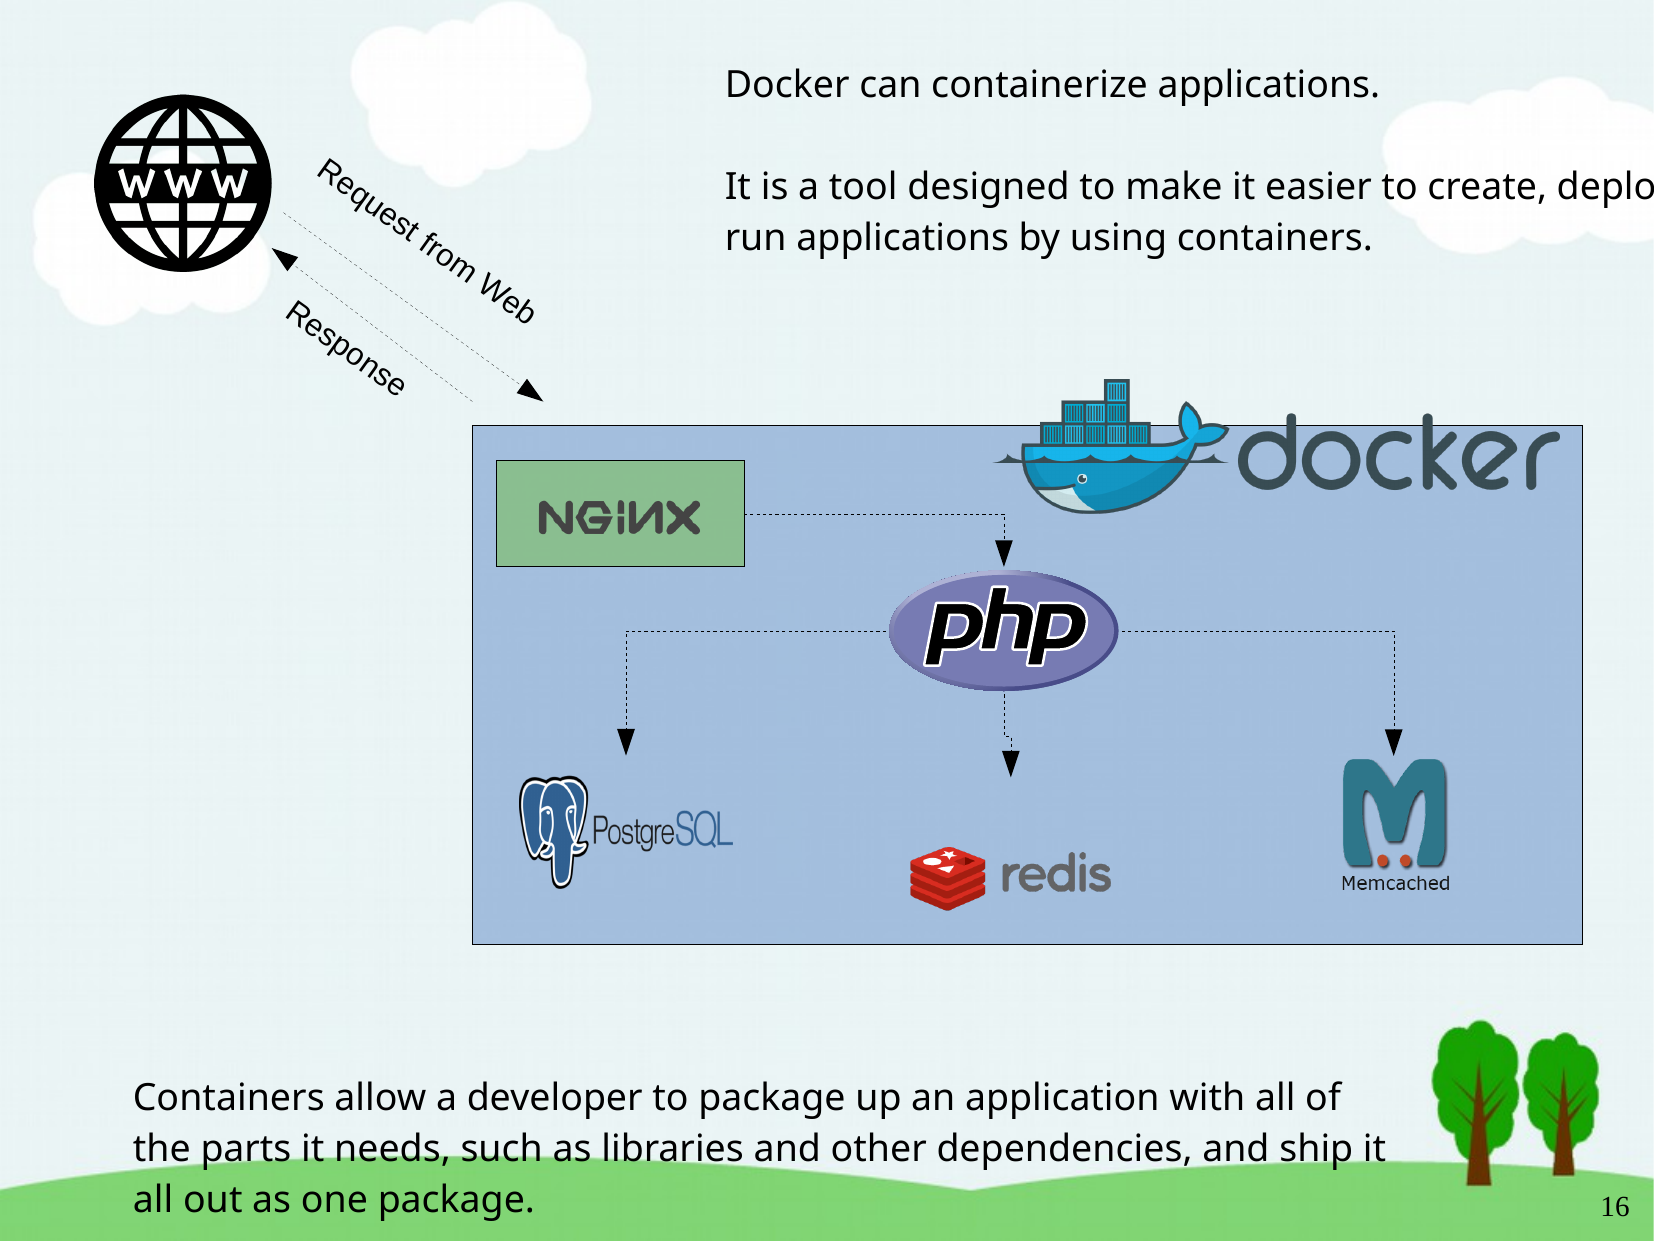

Docker can containerize applications.
It is a tool designed to make it easier to create, deploy, and run applications by using containers.
Request from Web
Response
Containers allow a developer to package up an application with all of the parts it needs, such as libraries and other dependencies, and ship it all out as one package.
16